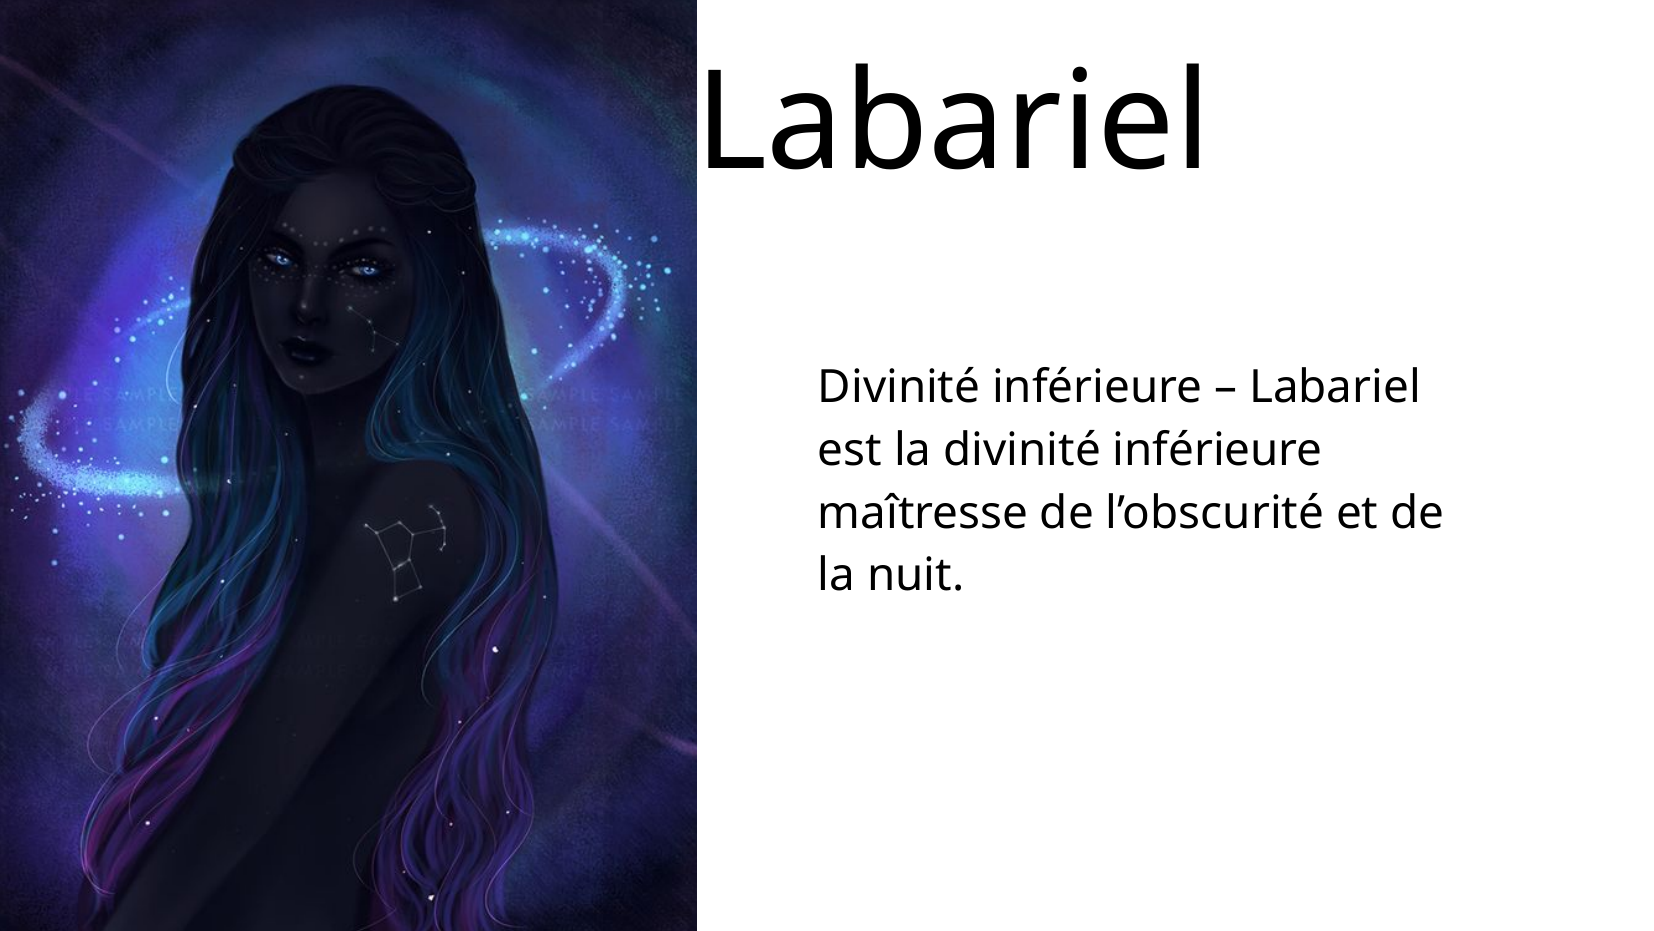

# Labariel
Divinité inférieure – Labariel est la divinité inférieure maîtresse de l’obscurité et de la nuit.